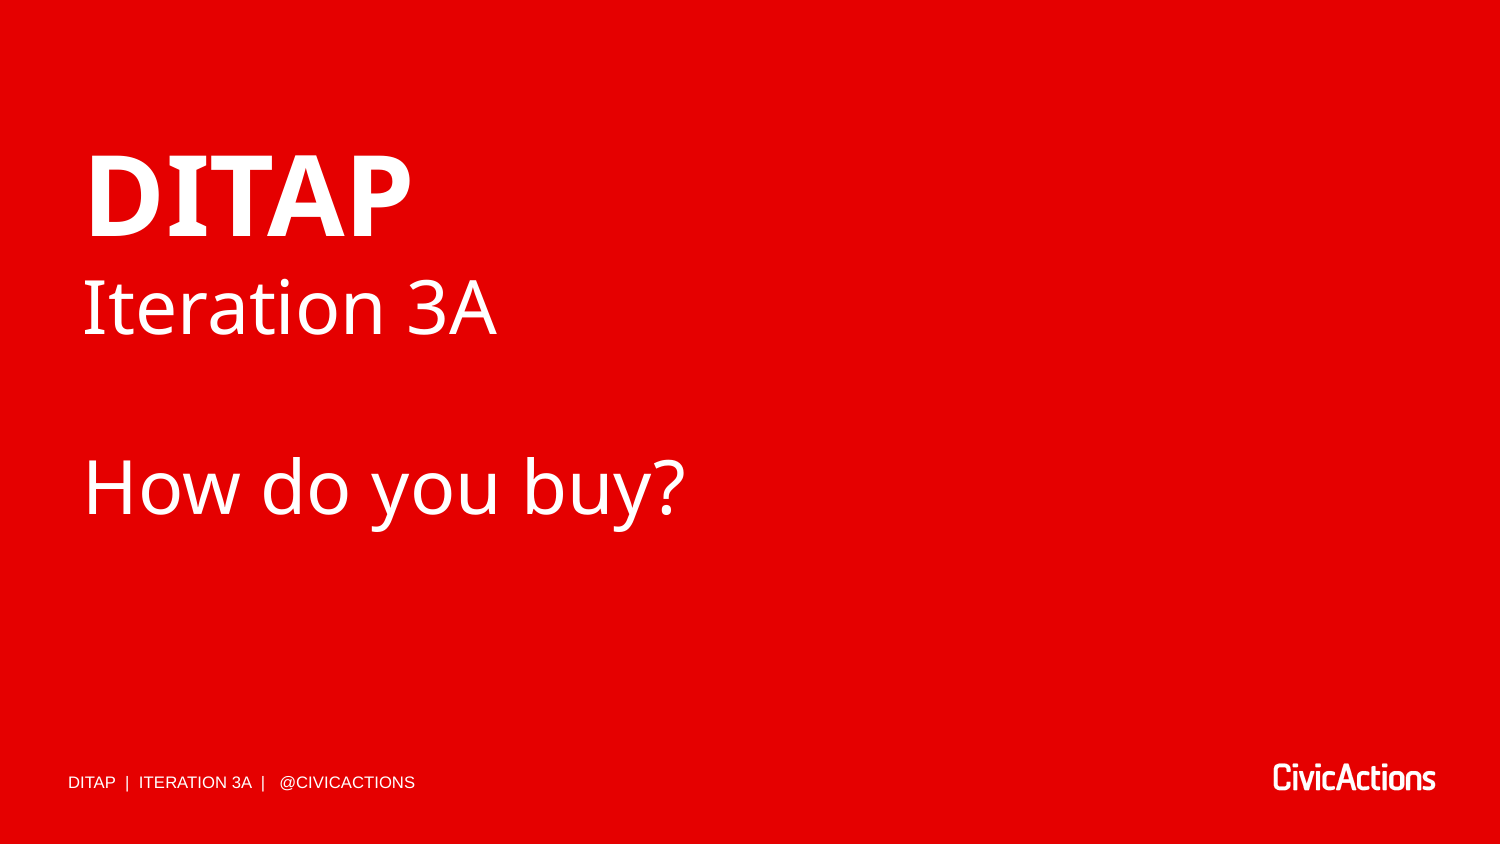

# DITAP Iteration 3A How do you buy?